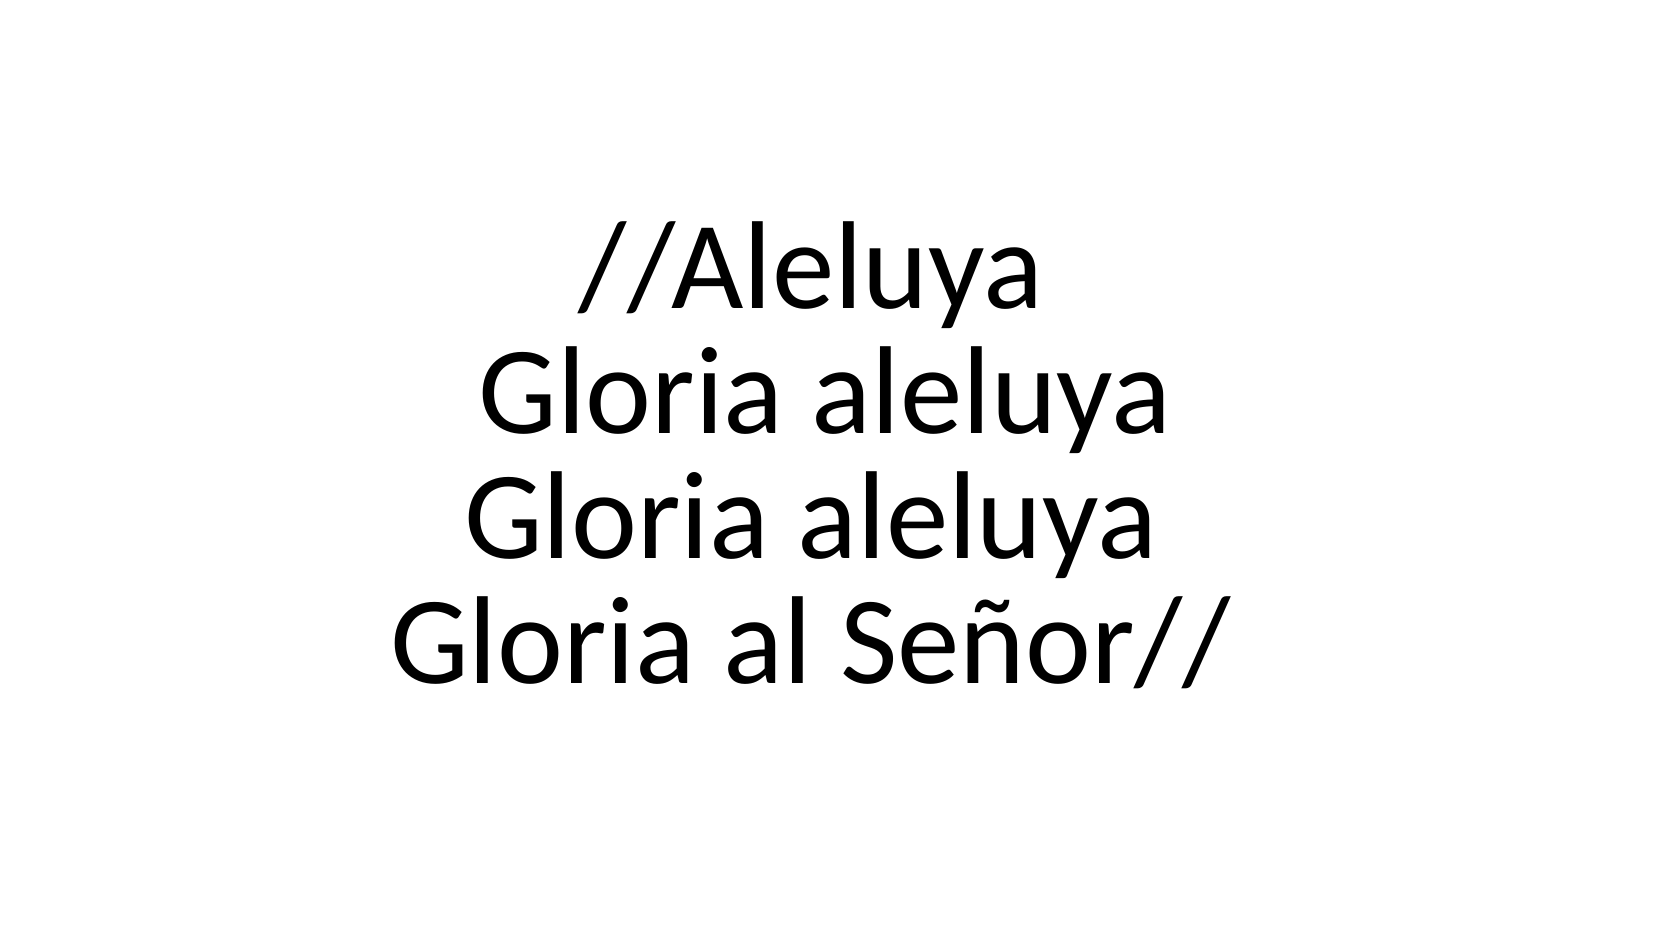

# //Aleluya Gloria aleluya Gloria aleluya Gloria al Señor//